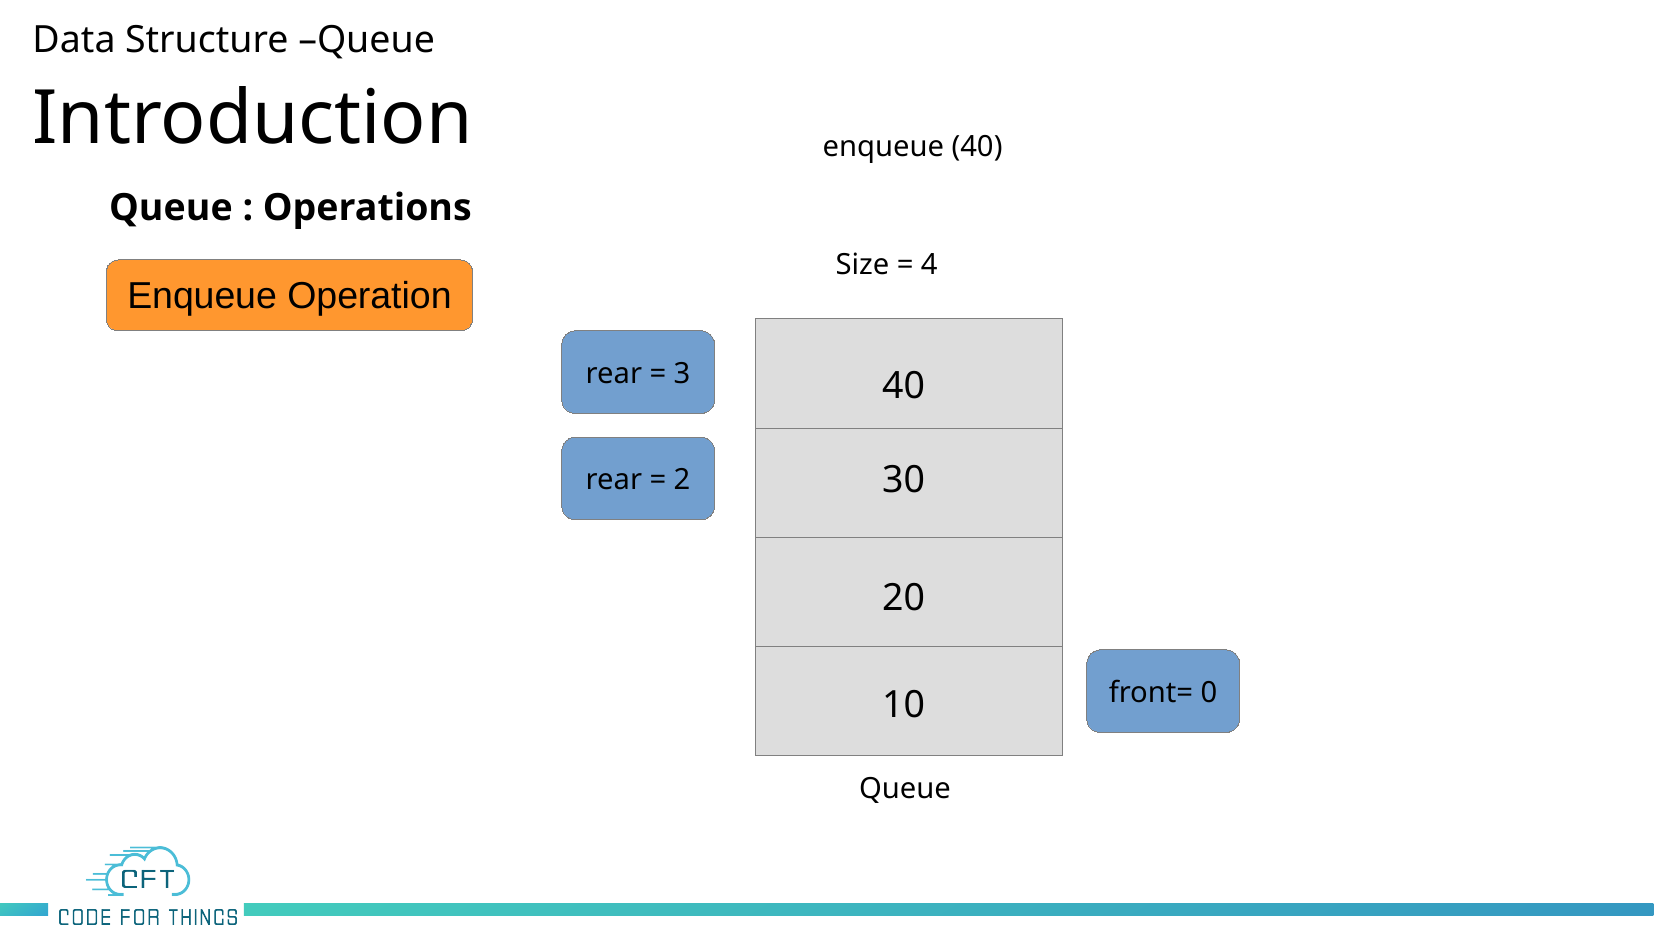

# Data Structure –Queue Introduction
 enqueue (40)
Queue : Operations
Size = 4
Enqueue Operation
rear = 3
40
rear = 2
30
20
front= 0
10
Queue